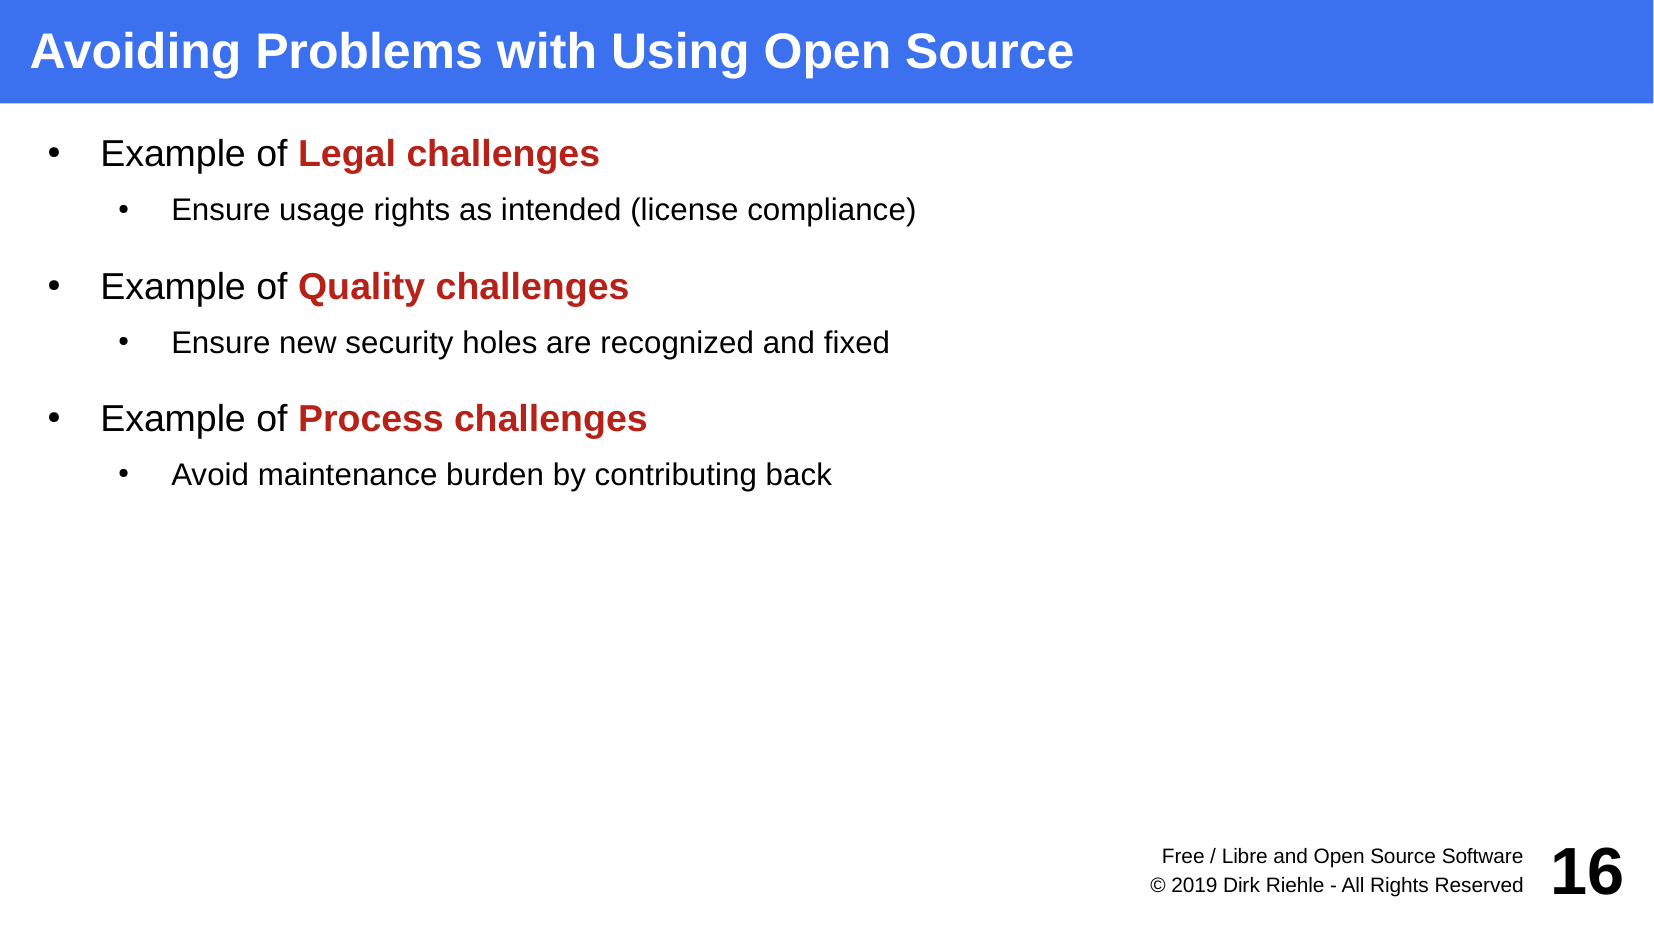

# Avoiding Problems with Using Open Source
Example of Legal challenges
Ensure usage rights as intended (license compliance)
Example of Quality challenges
Ensure new security holes are recognized and fixed
Example of Process challenges
Avoid maintenance burden by contributing back
Free / Libre and Open Source Software
16
© 2019 Dirk Riehle - All Rights Reserved